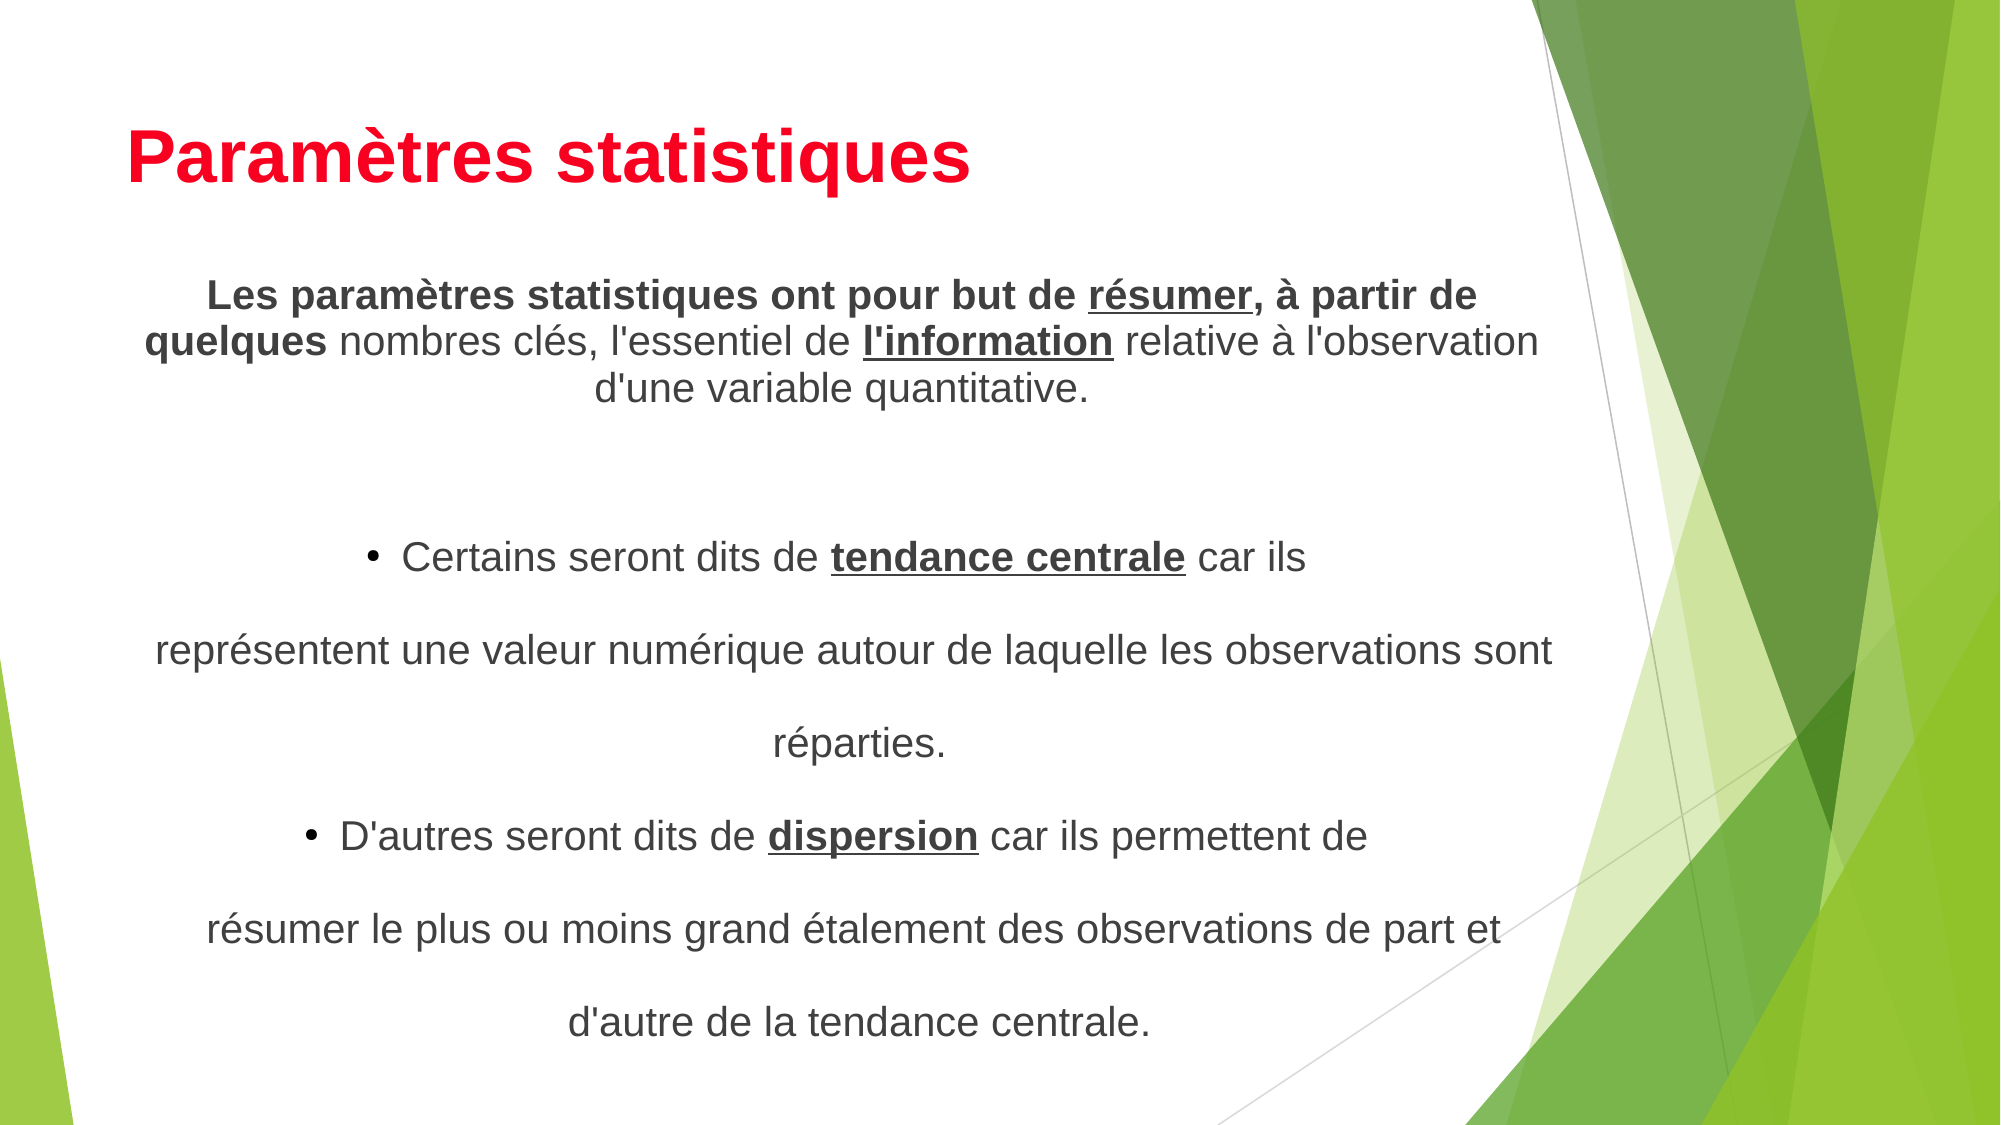

# Paramètres statistiques
Les paramètres statistiques ont pour but de résumer, à partir de quelques nombres clés, l'essentiel de l'information relative à l'observation d'une variable quantitative.
Certains seront dits de tendance centrale car ils
représentent une valeur numérique autour de laquelle les observations sont
réparties.
D'autres seront dits de dispersion car ils permettent de
résumer le plus ou moins grand étalement des observations de part et
d'autre de la tendance centrale.